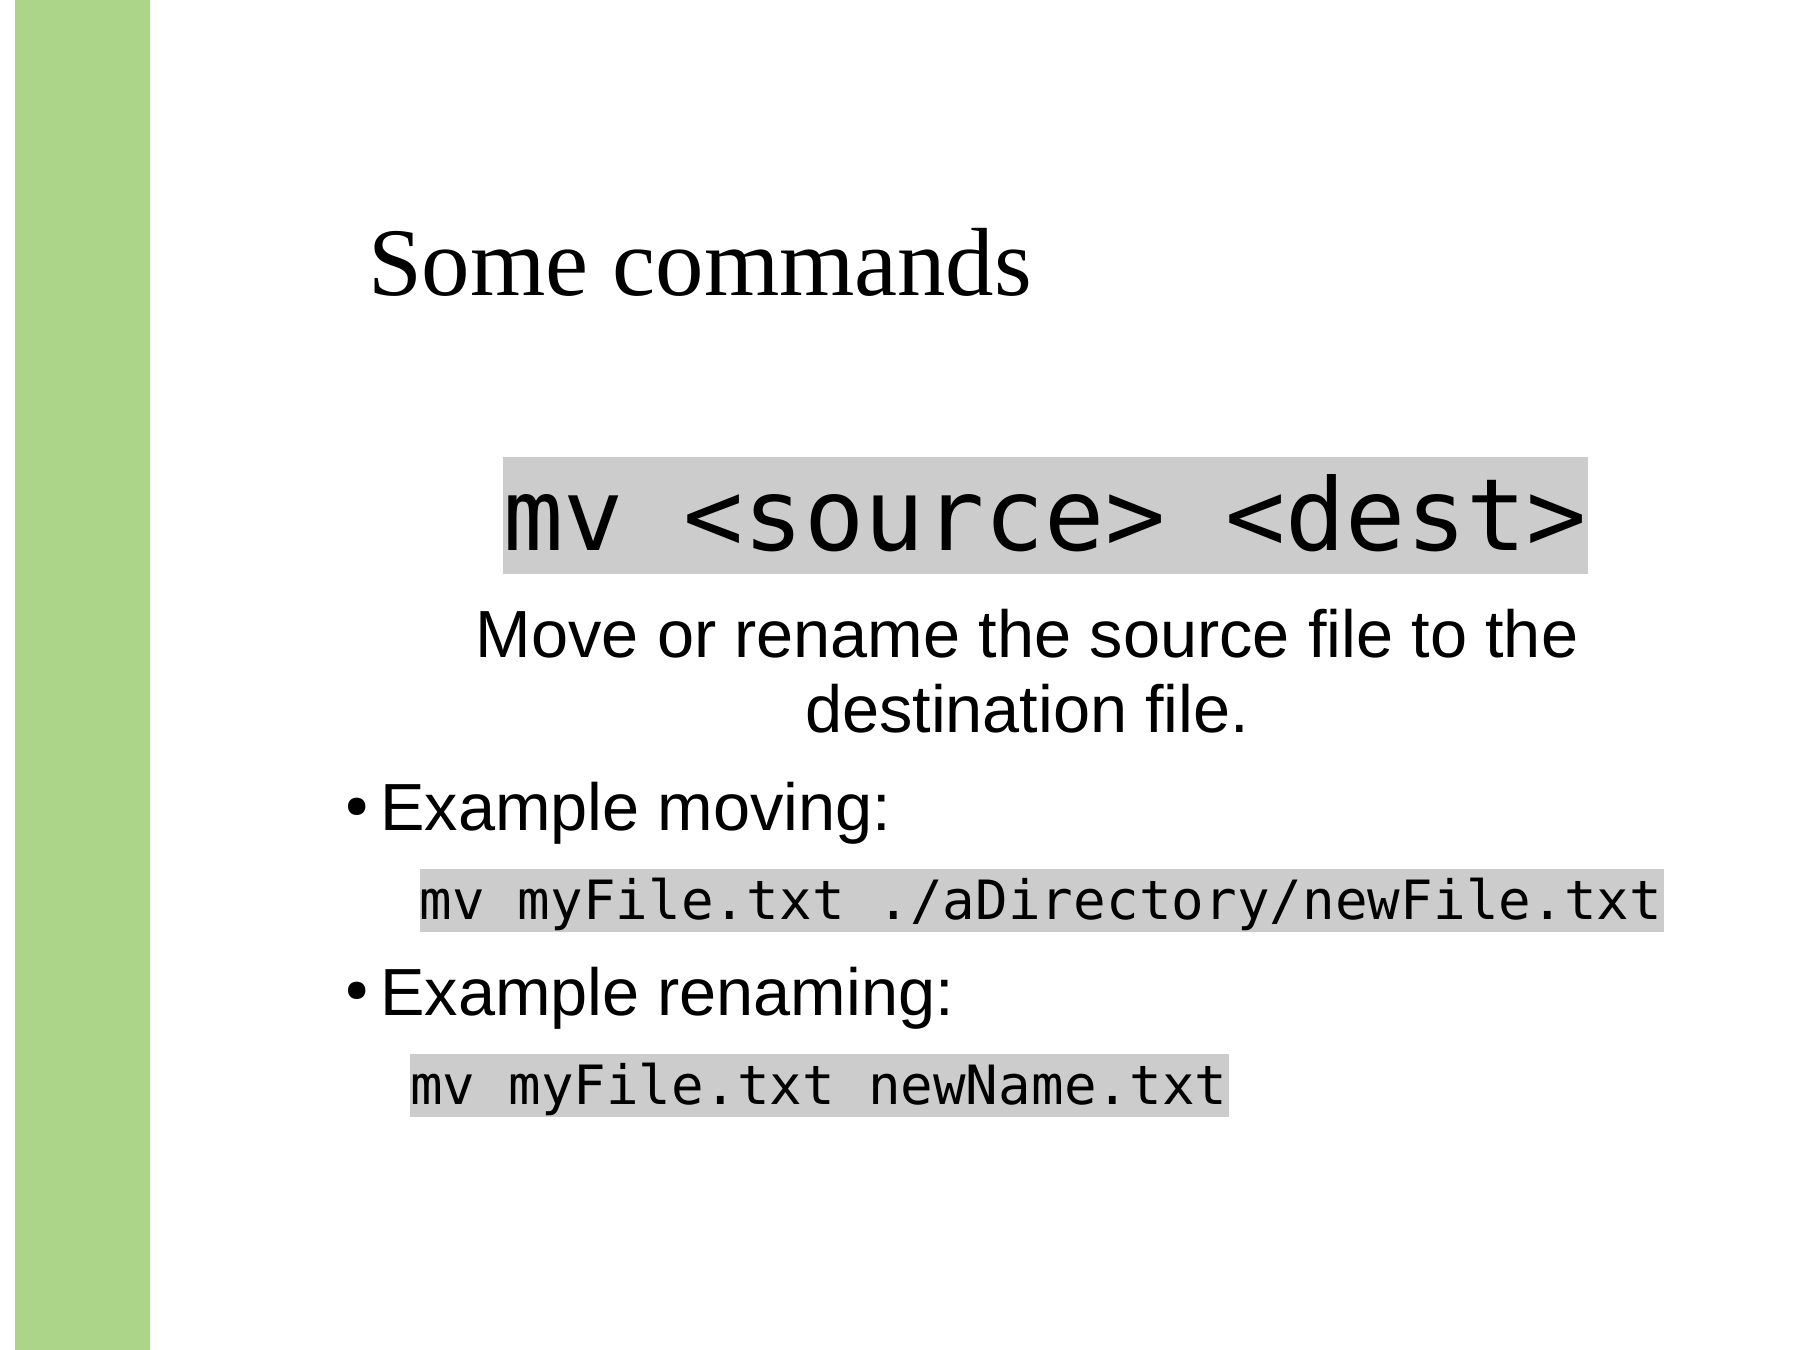

# Some commands
mv <source> <dest>
Move or rename the source file to the destination file.
Example moving:
	mv myFile.txt ./aDirectory/newFile.txt
Example renaming:
 mv myFile.txt newName.txt